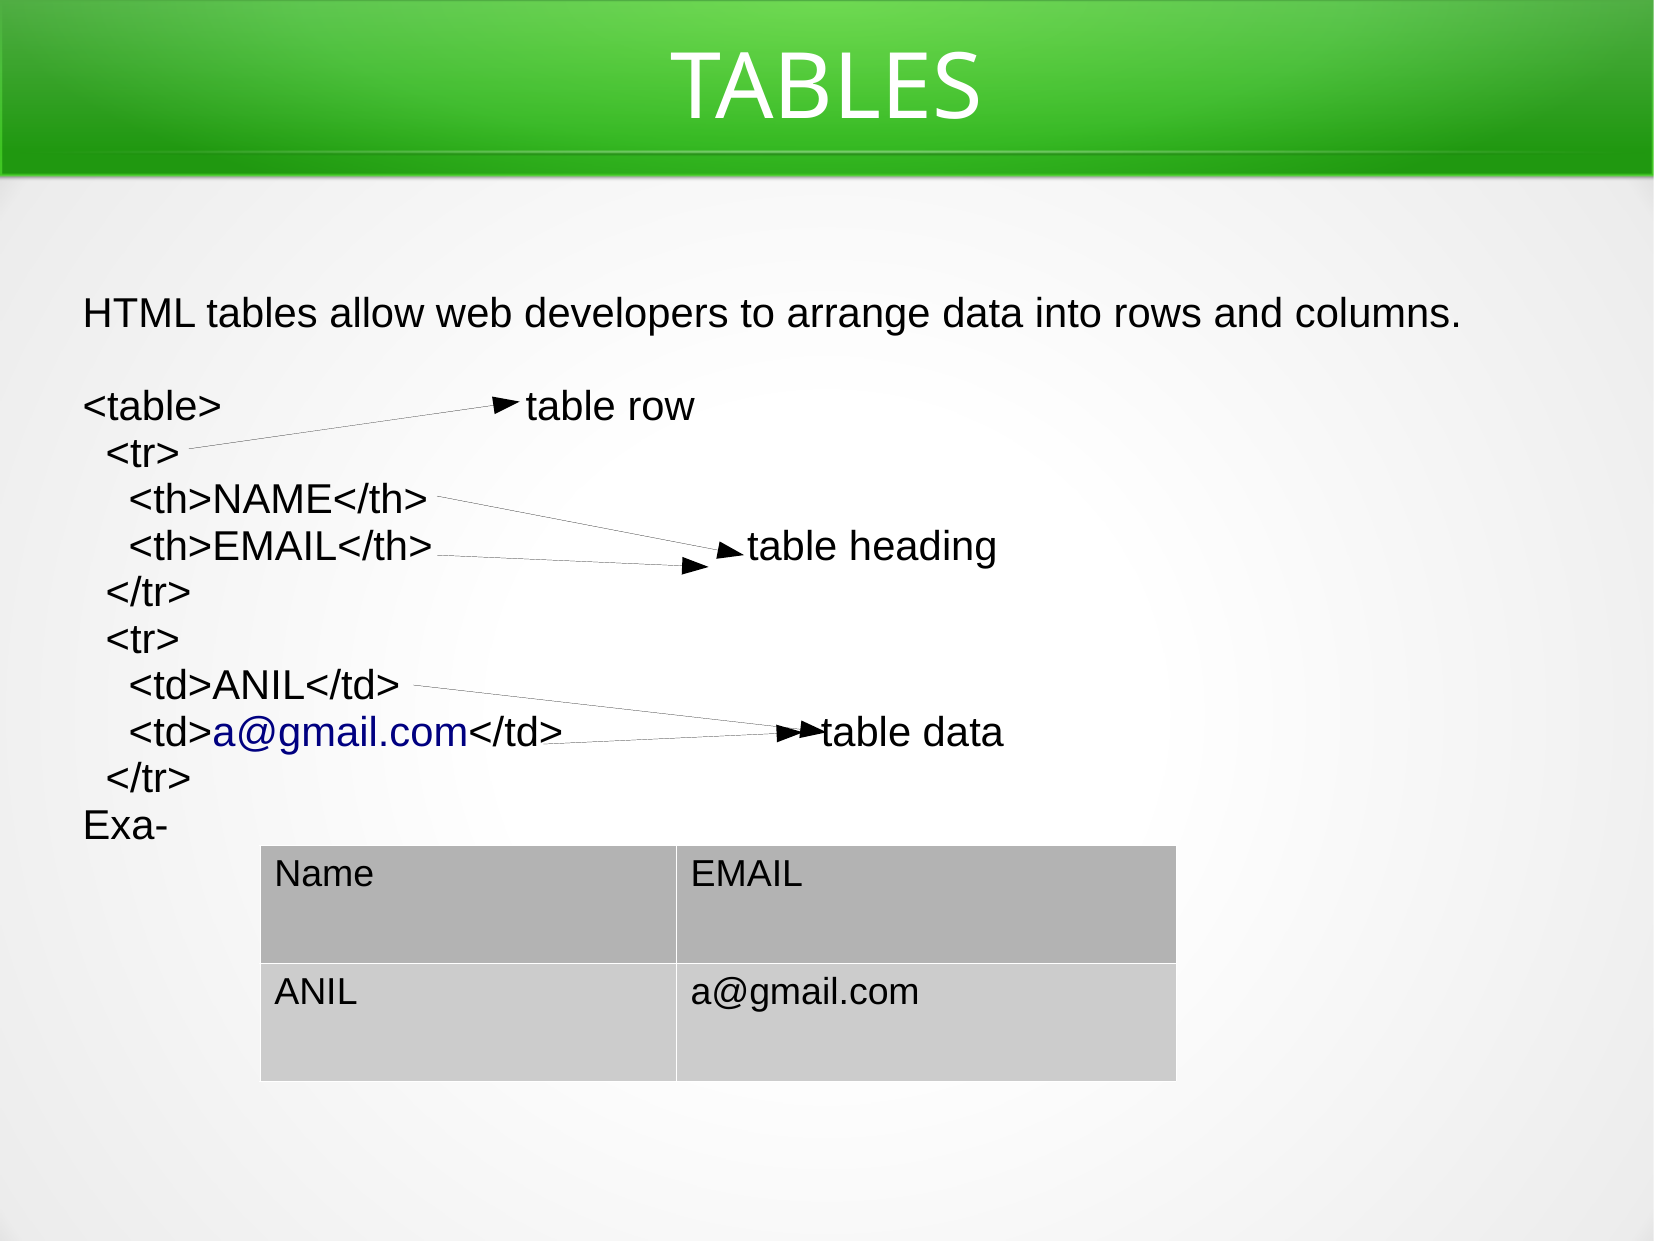

# TABLES
HTML tables allow web developers to arrange data into rows and columns.
<table>					table row
 <tr>
 <th>NAME</th>
 <th>EMAIL</th>					table heading
 </tr>
 <tr>
 <td>ANIL</td>
 <td>a@gmail.com</td>				table data
 </tr>
Exa-
| Name | EMAIL |
| --- | --- |
| ANIL | a@gmail.com |